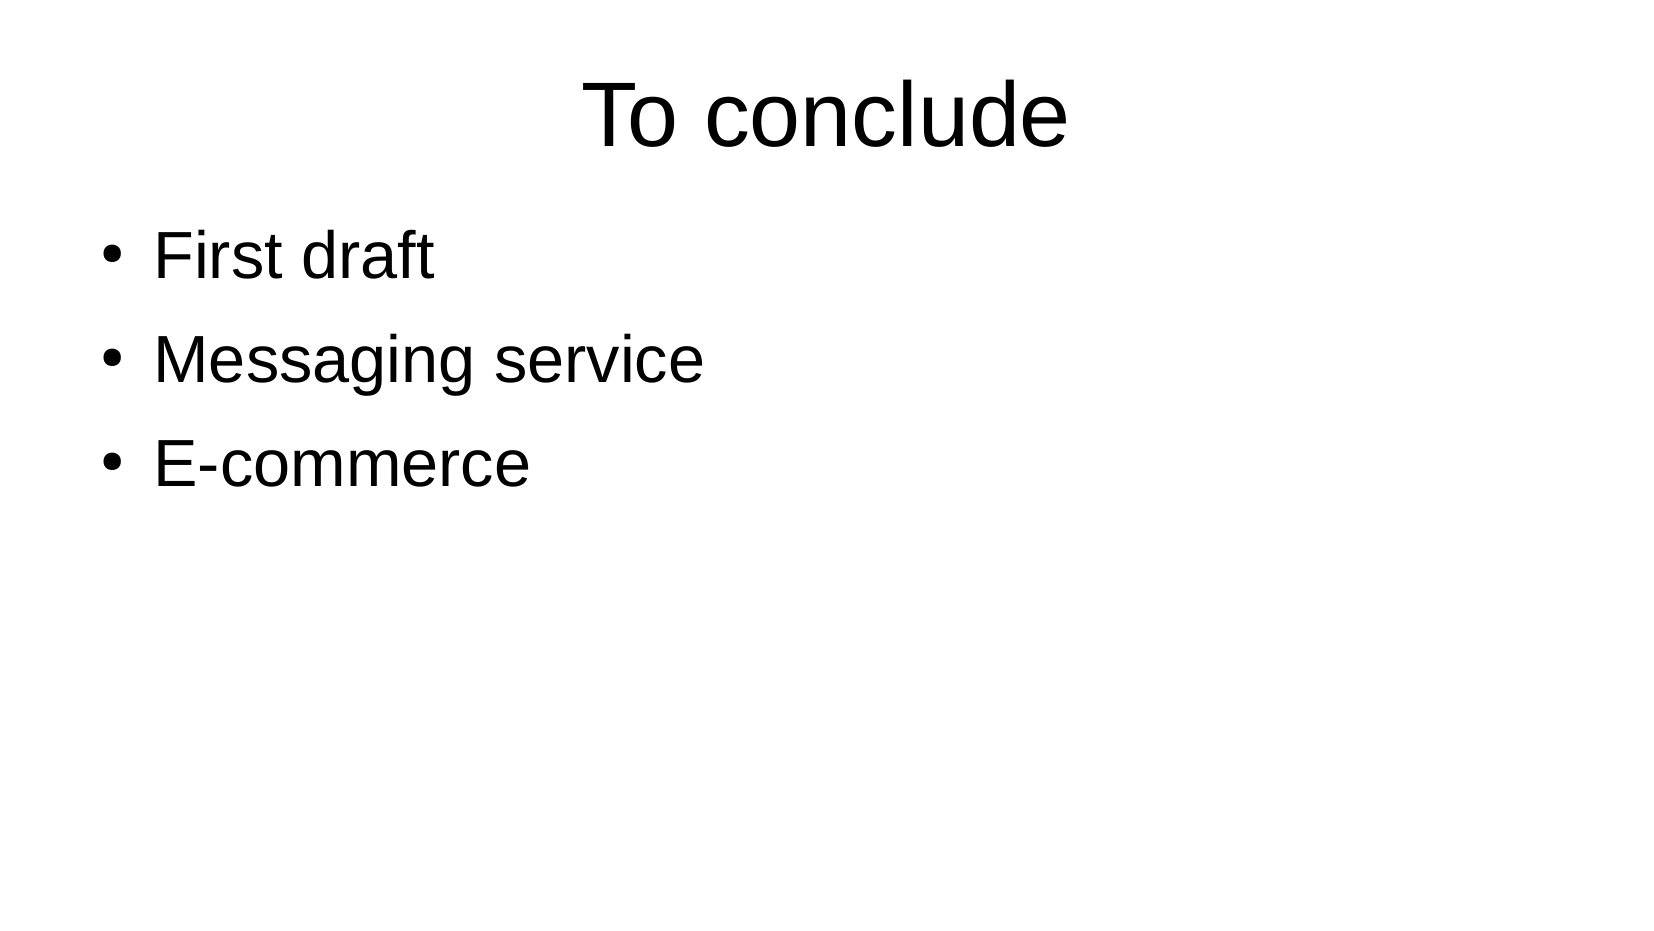

# To conclude
First draft
Messaging service
E-commerce